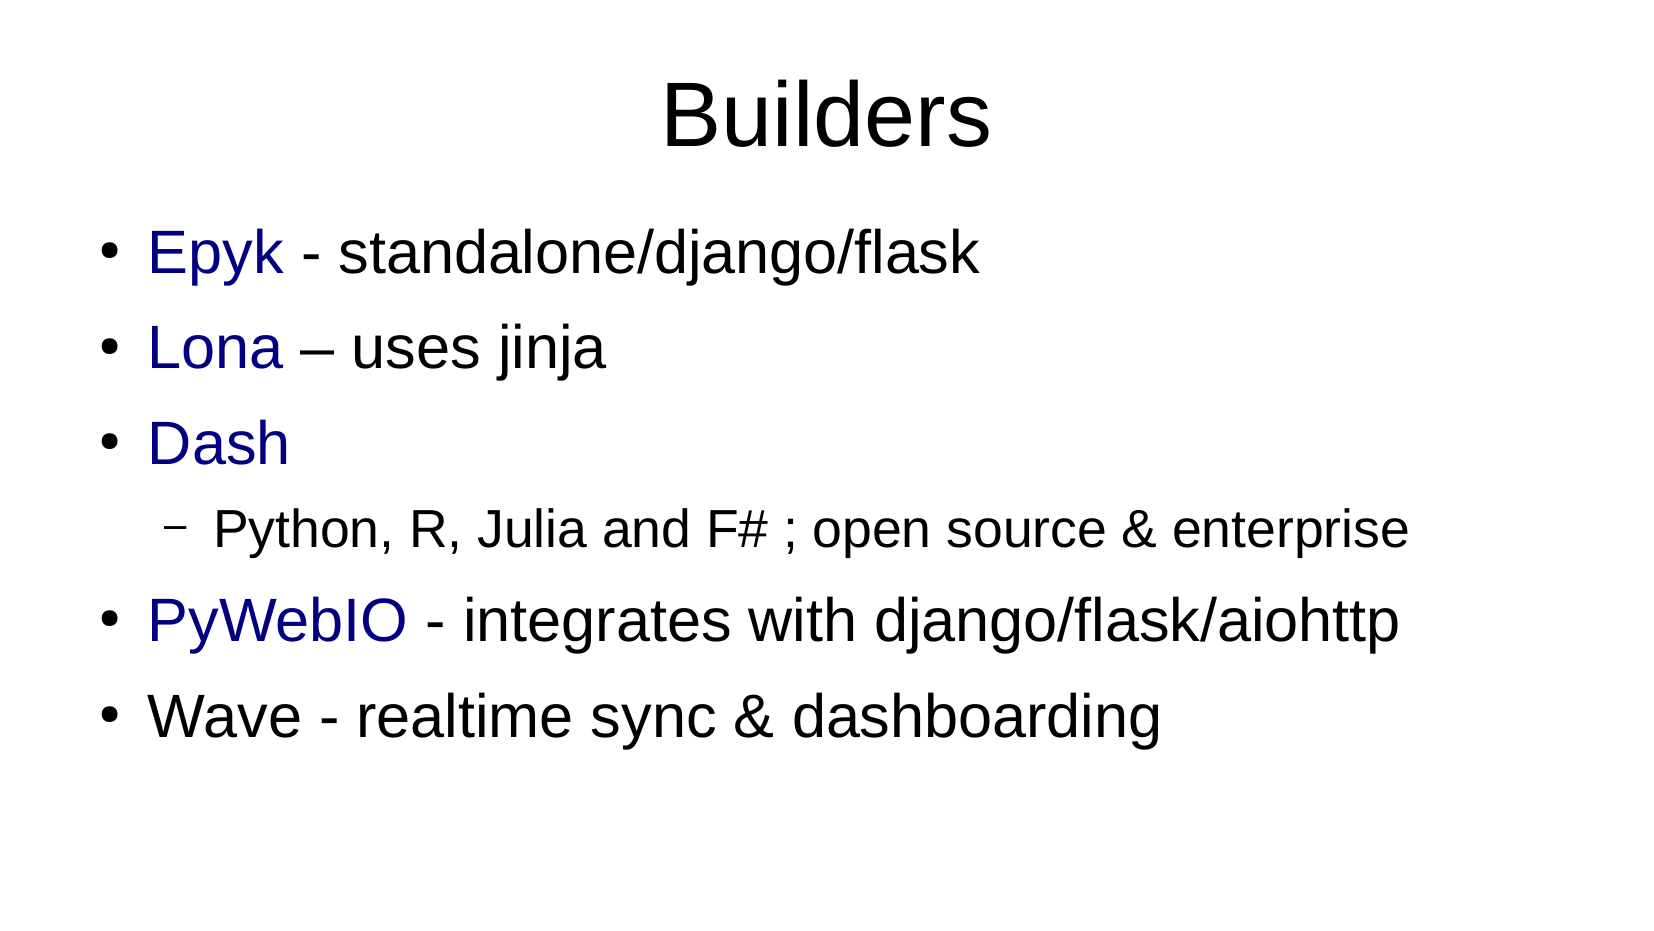

# Builders
Epyk - standalone/django/flask
Lona – uses jinja
Dash
Python, R, Julia and F# ; open source & enterprise
PyWebIO - integrates with django/flask/aiohttp
Wave - realtime sync & dashboarding